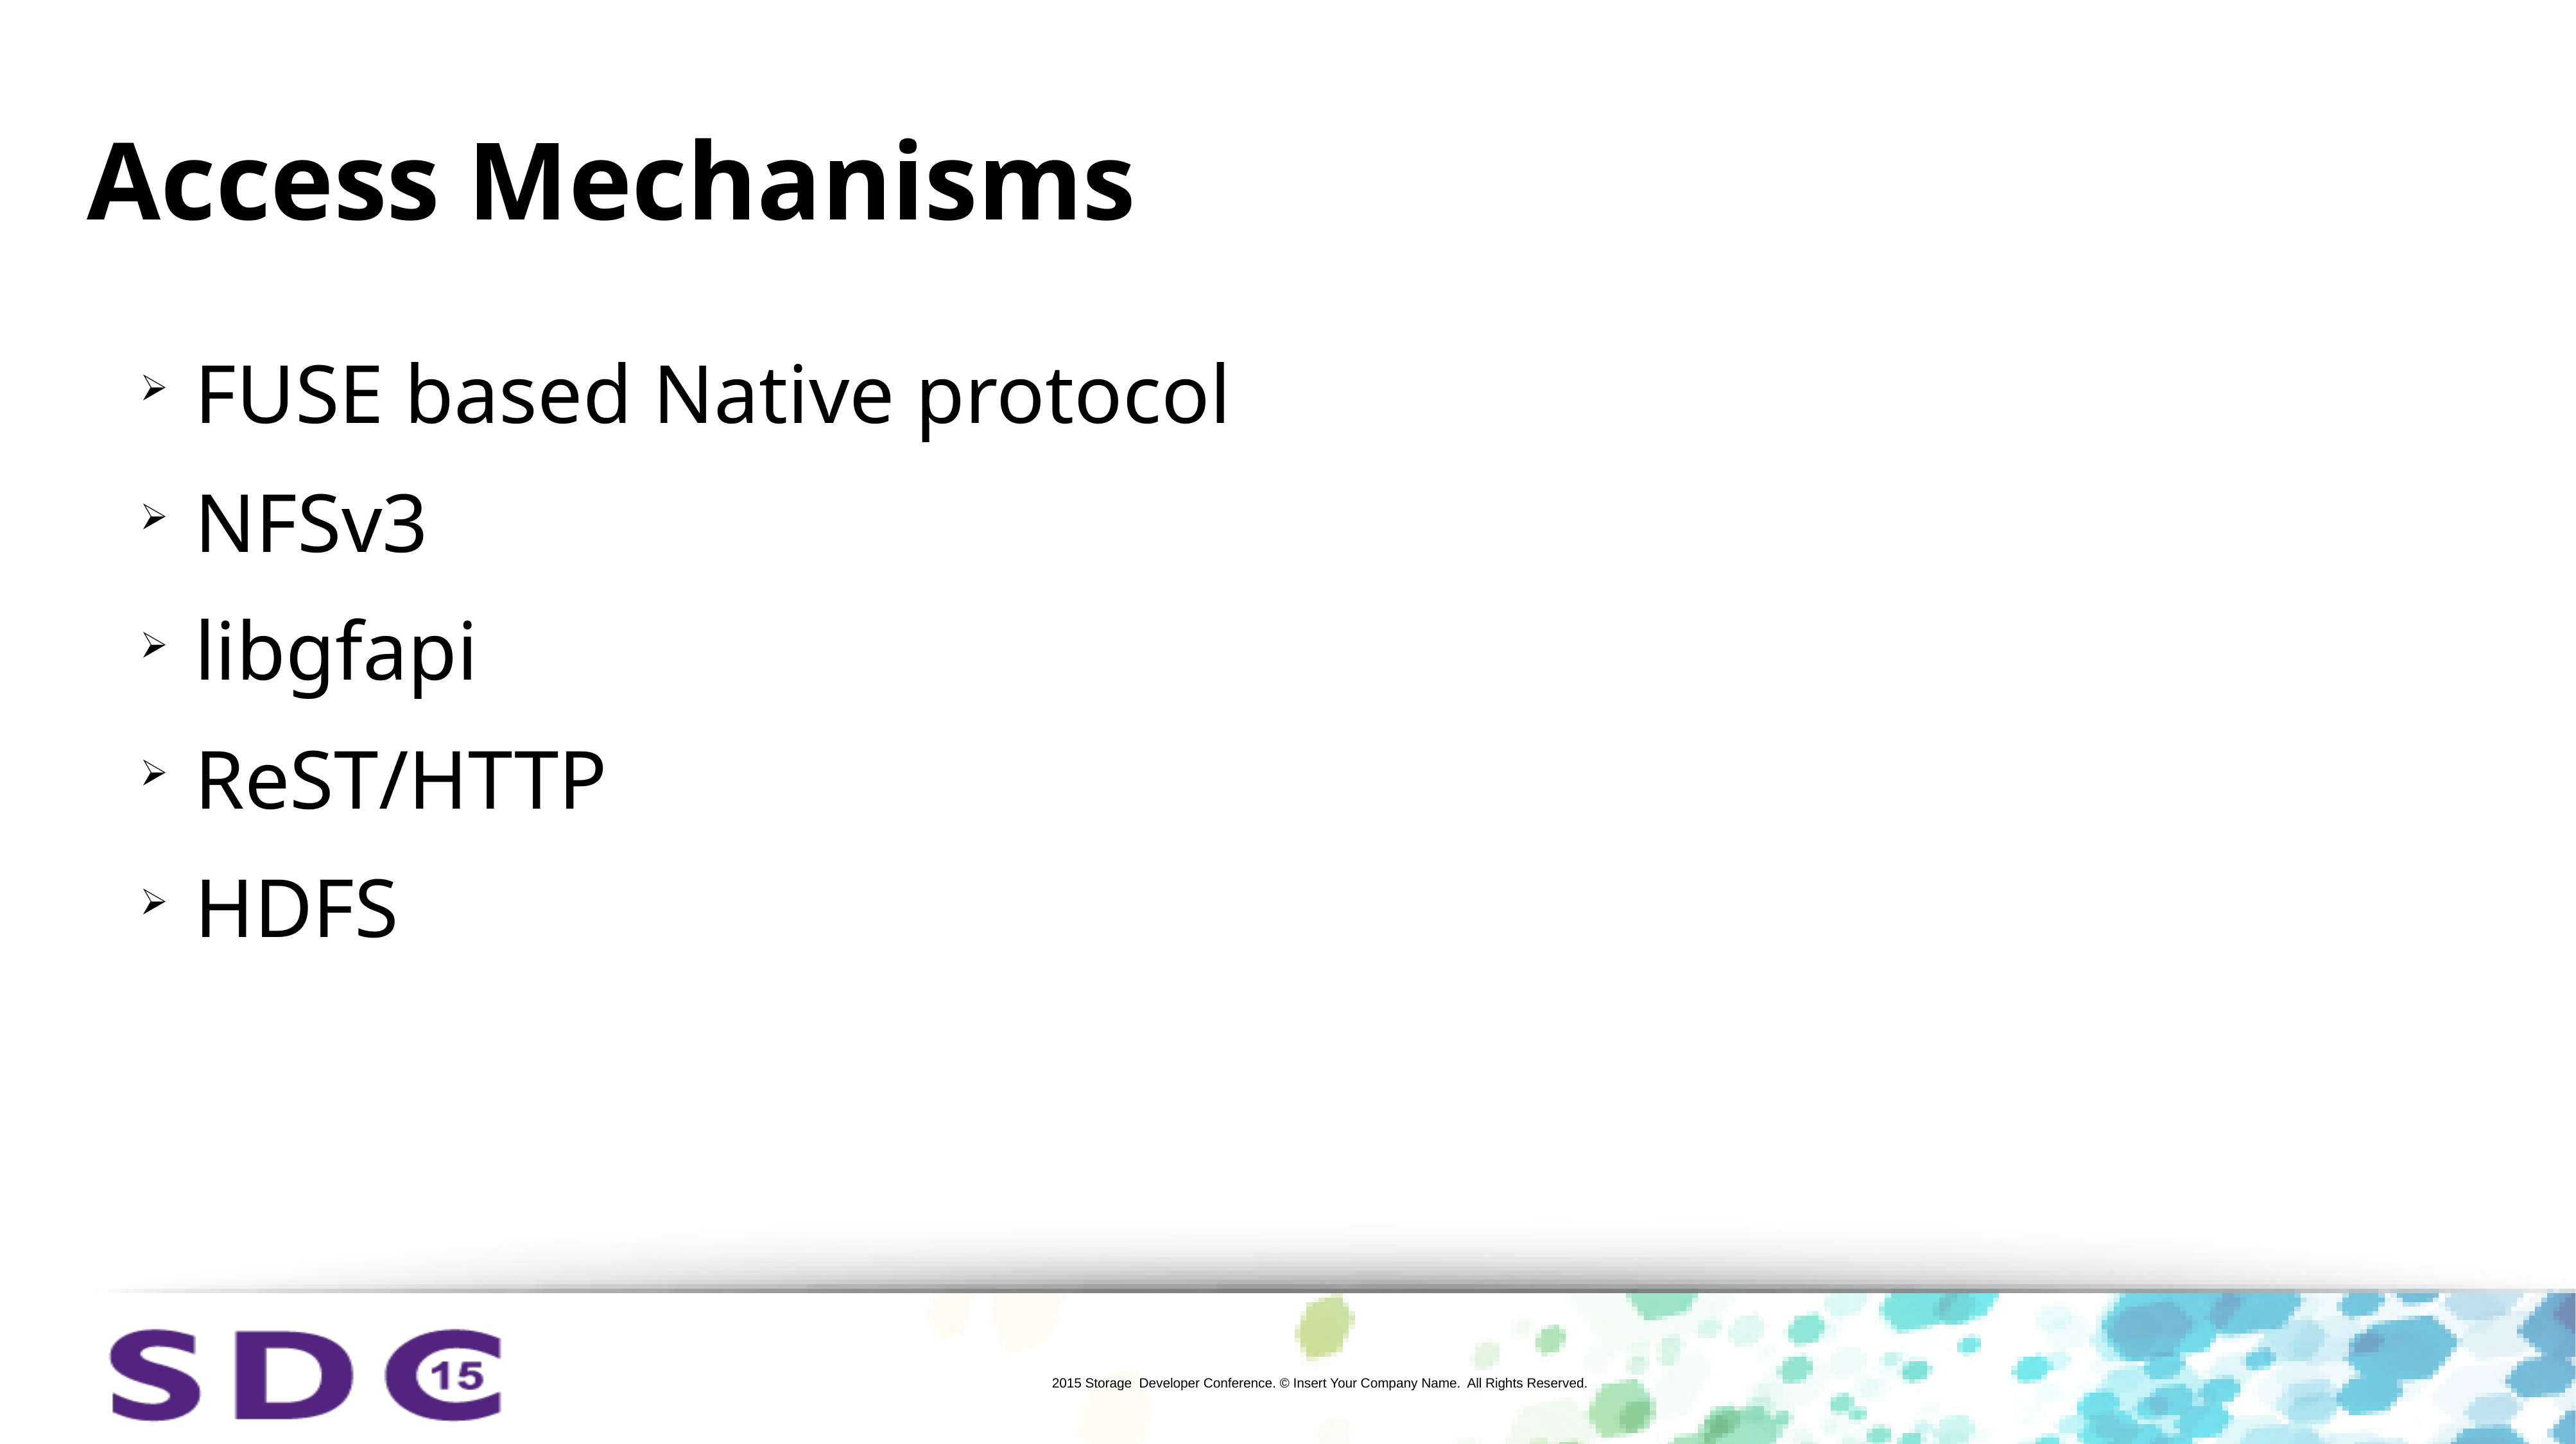

# Access Mechanisms
 FUSE based Native protocol
 NFSv3
 libgfapi
 ReST/HTTP
 HDFS